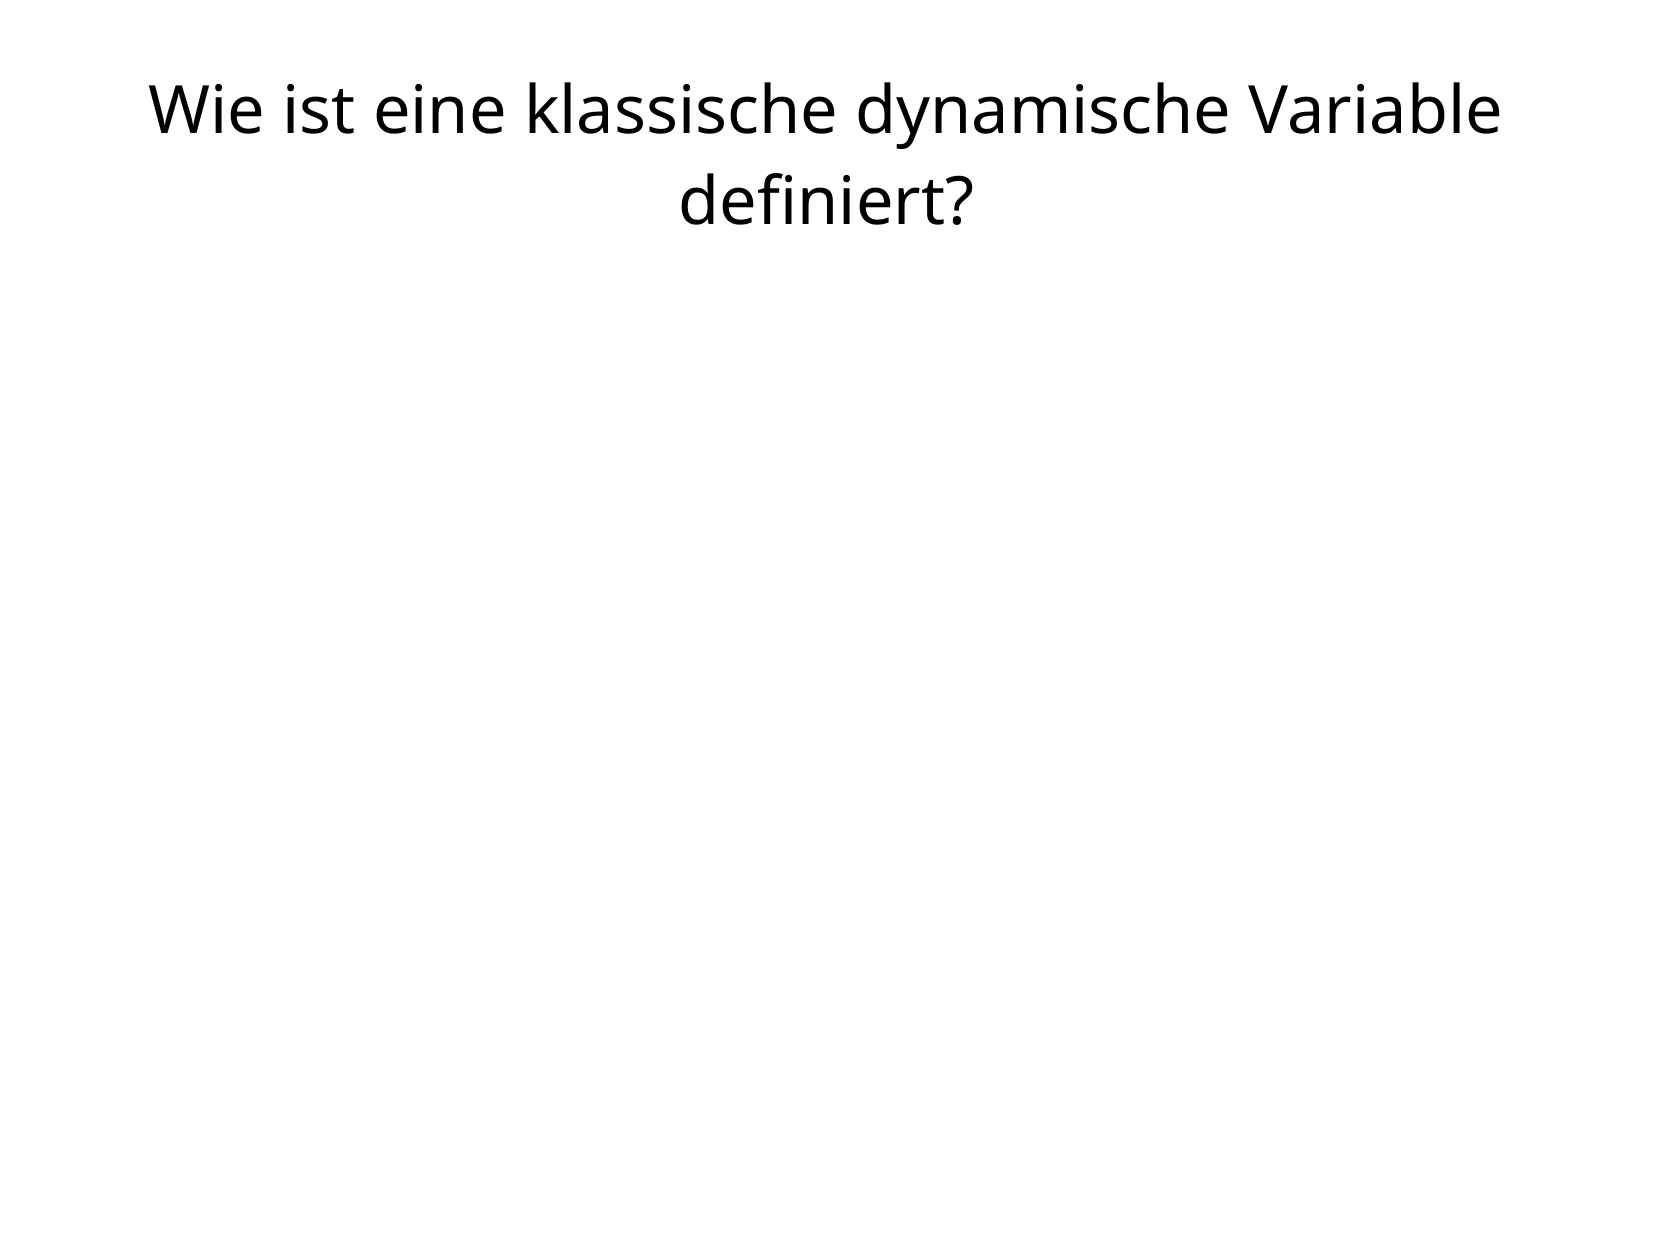

# Wie ist eine klassische dynamische Variable definiert?